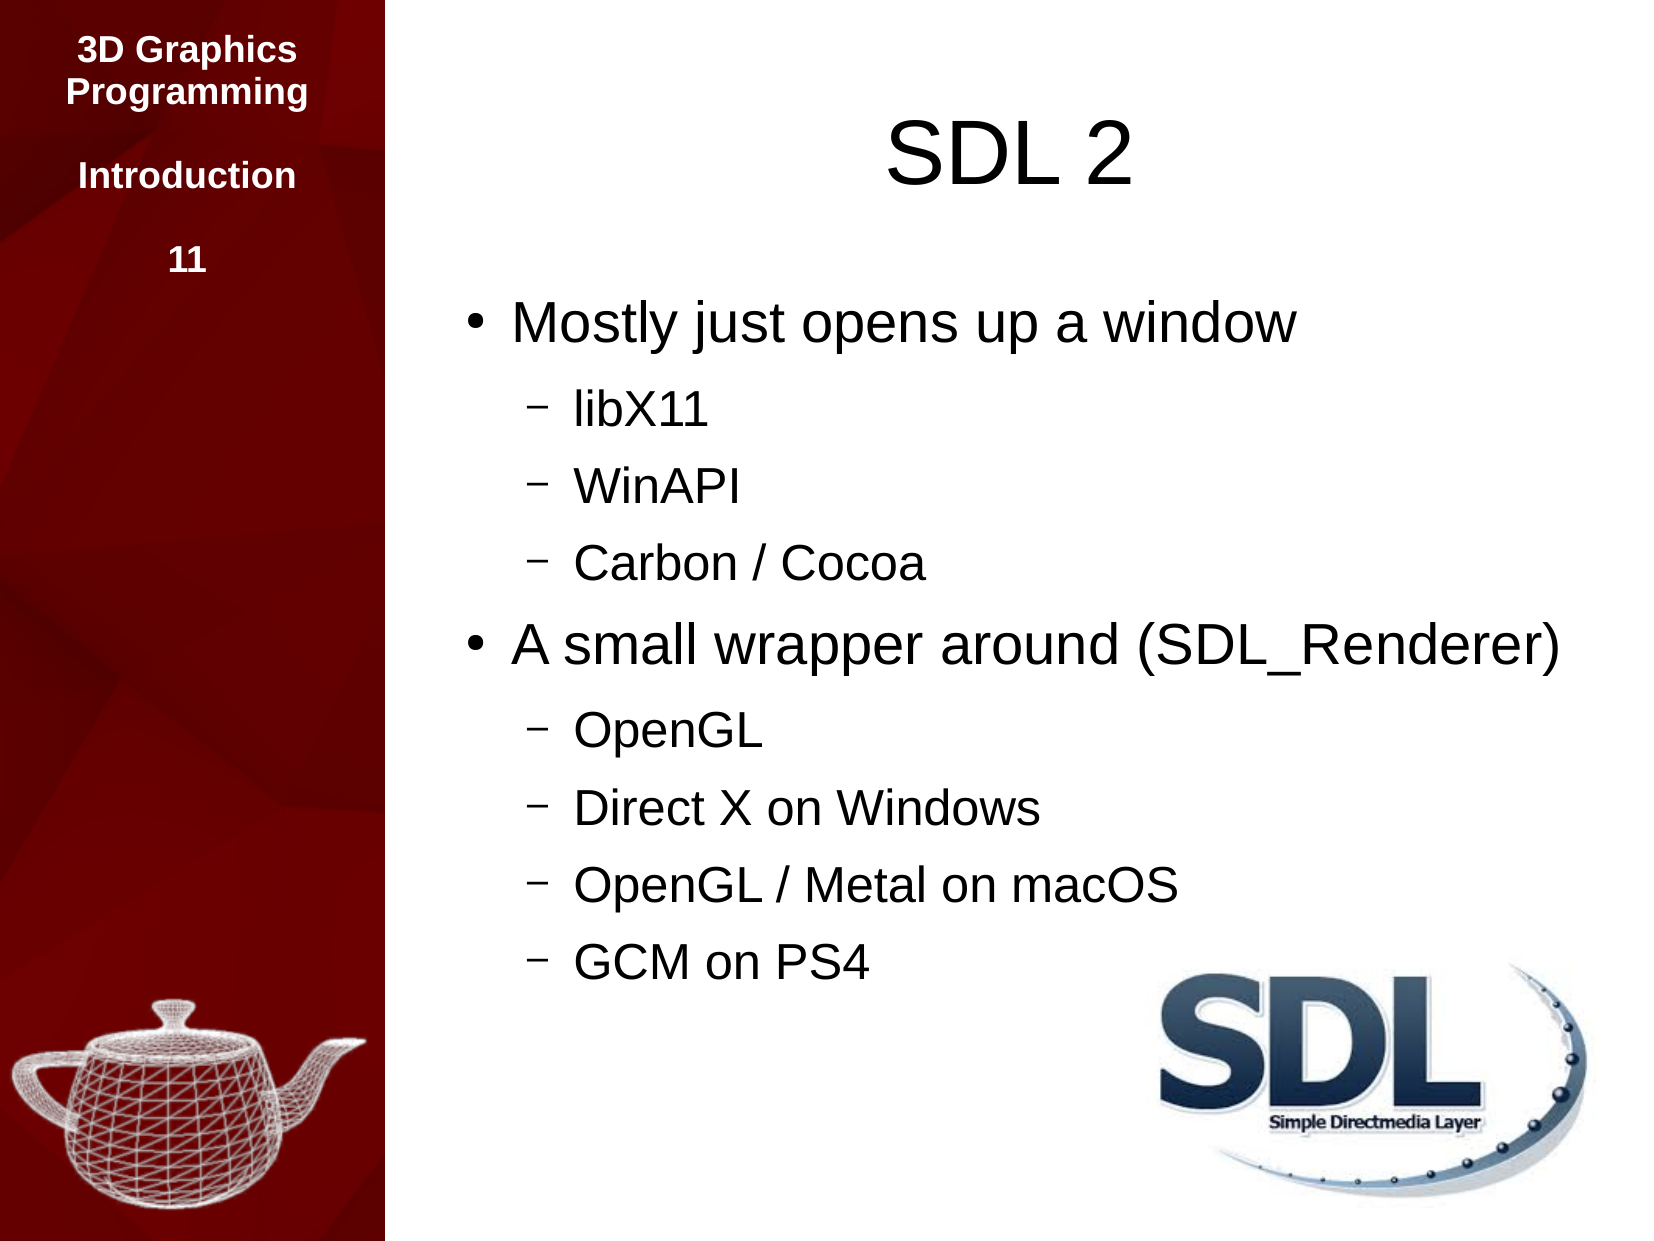

# SDL 2
Mostly just opens up a window
libX11
WinAPI
Carbon / Cocoa
A small wrapper around (SDL_Renderer)
OpenGL
Direct X on Windows
OpenGL / Metal on macOS
GCM on PS4